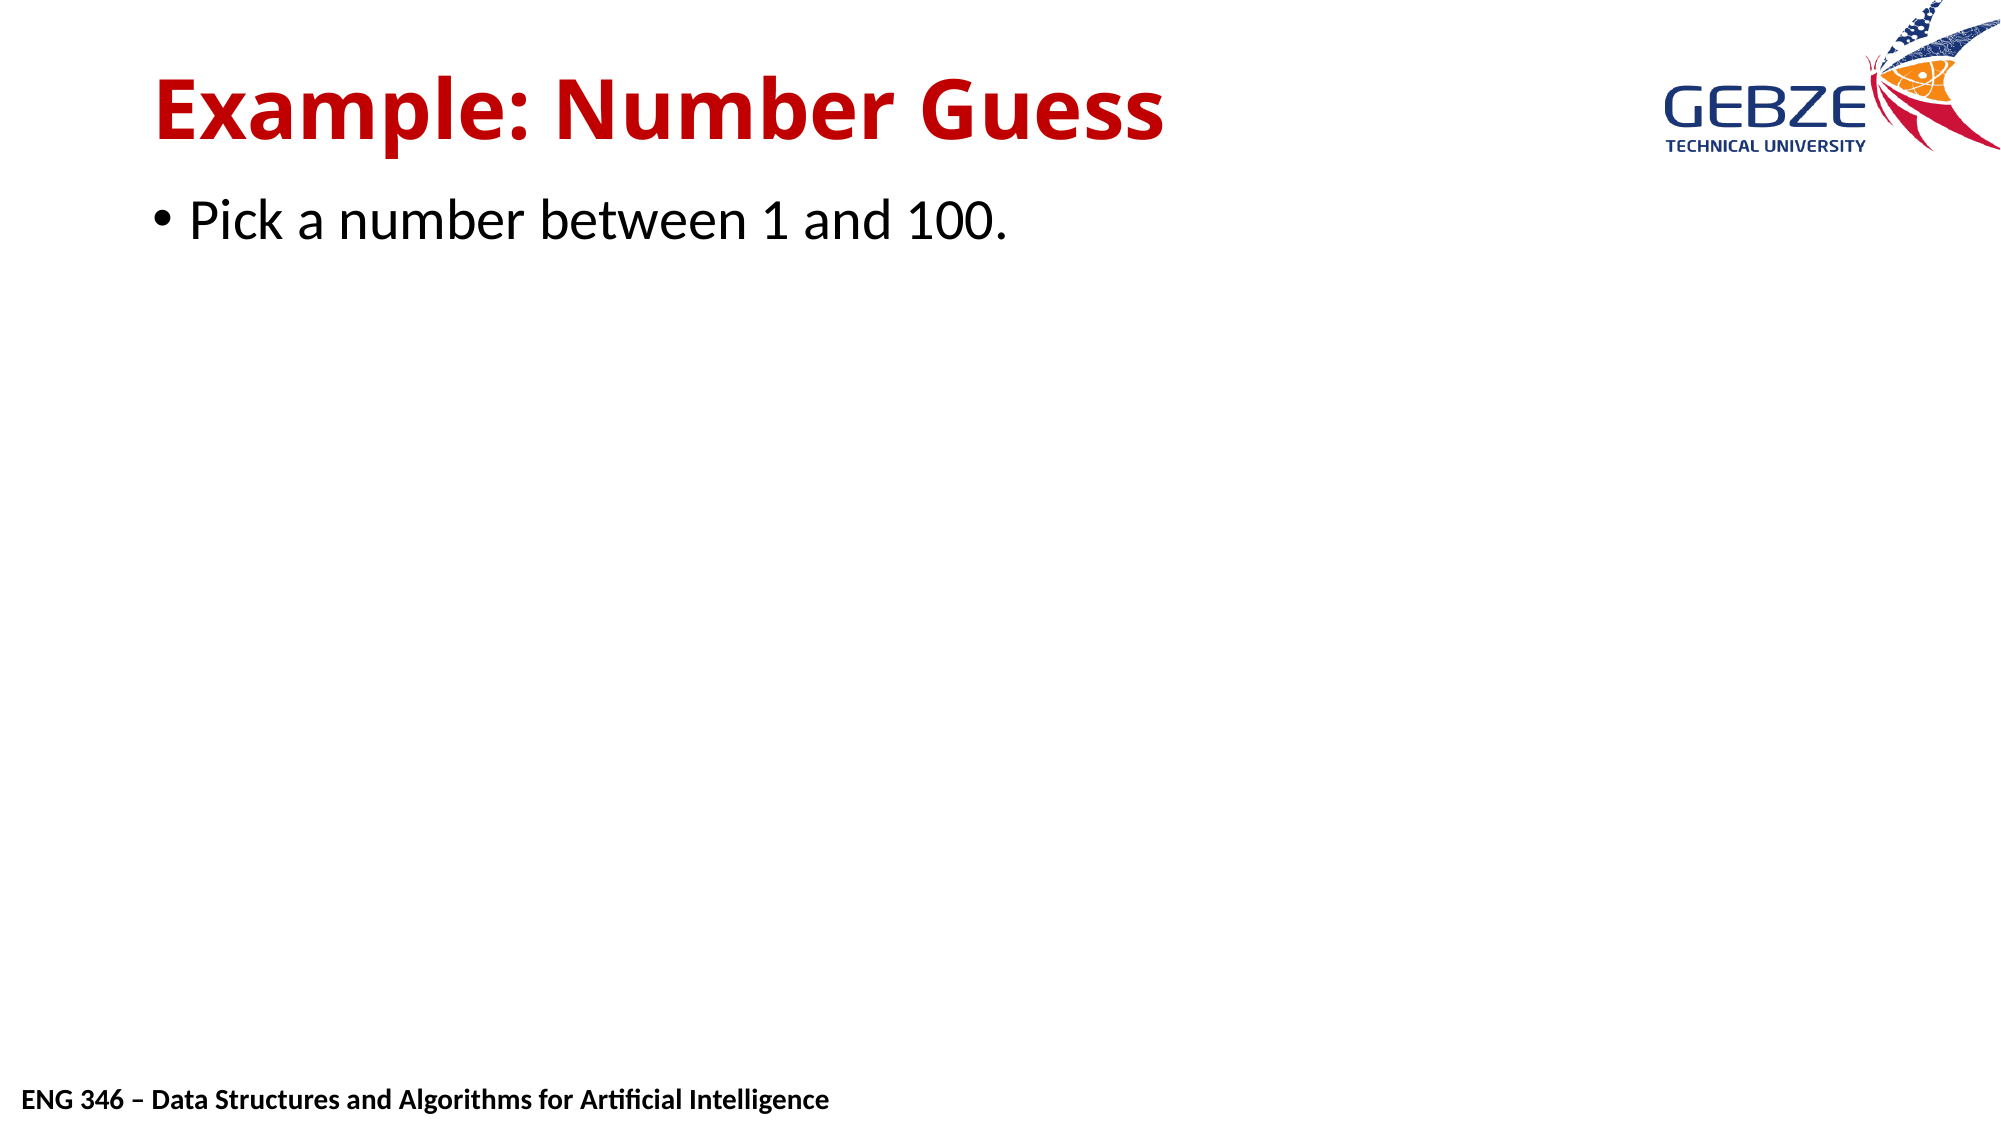

# Example: Number Guess
Pick a number between 1 and 100.